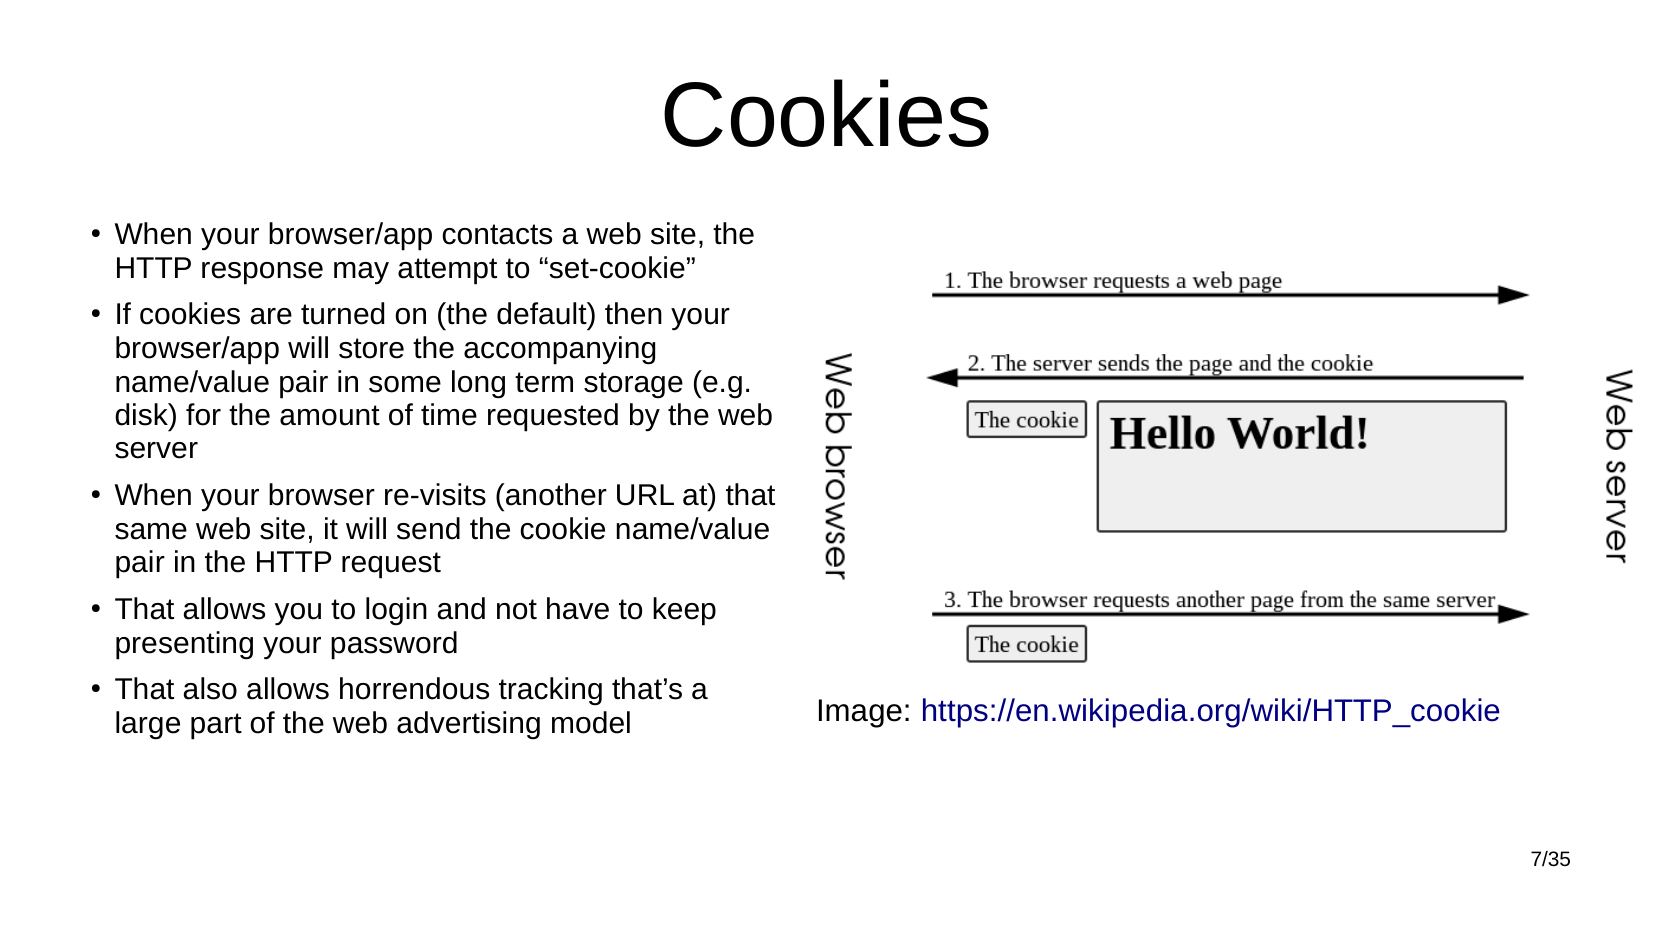

# Cookies
When your browser/app contacts a web site, the HTTP response may attempt to “set-cookie”
If cookies are turned on (the default) then your browser/app will store the accompanying name/value pair in some long term storage (e.g. disk) for the amount of time requested by the web server
When your browser re-visits (another URL at) that same web site, it will send the cookie name/value pair in the HTTP request
That allows you to login and not have to keep presenting your password
That also allows horrendous tracking that’s a large part of the web advertising model
Image: https://en.wikipedia.org/wiki/HTTP_cookie
7